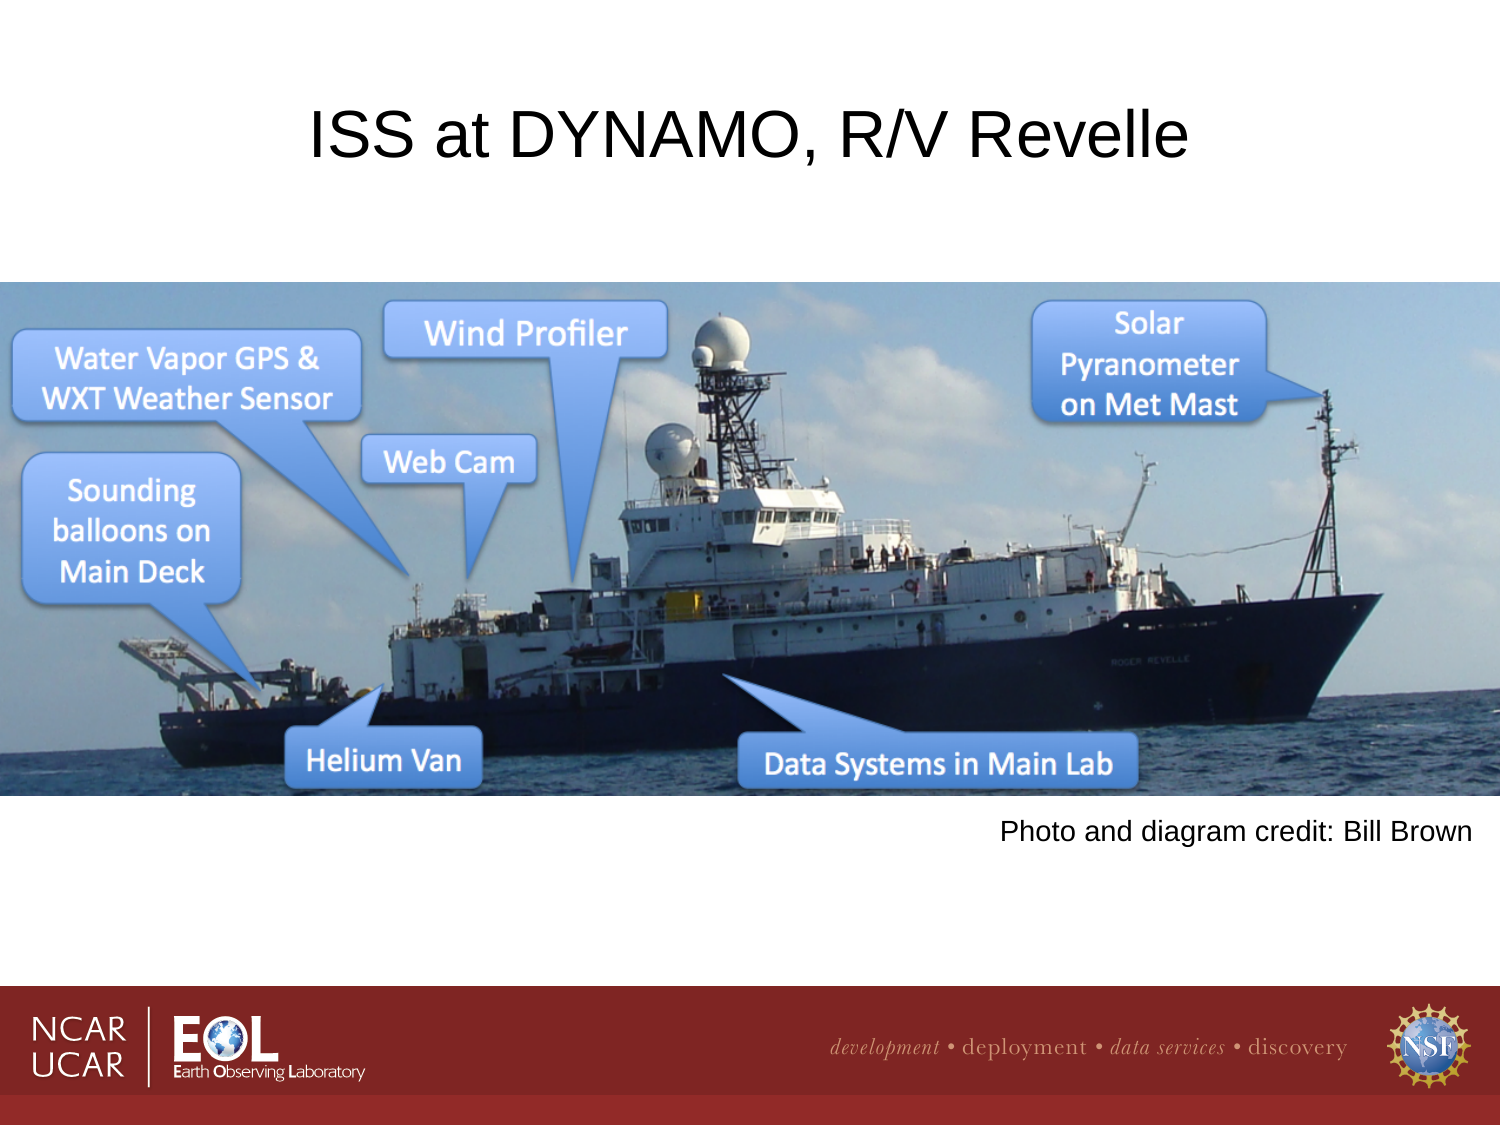

ISS at DYNAMO, R/V Revelle
Photo and diagram credit: Bill Brown